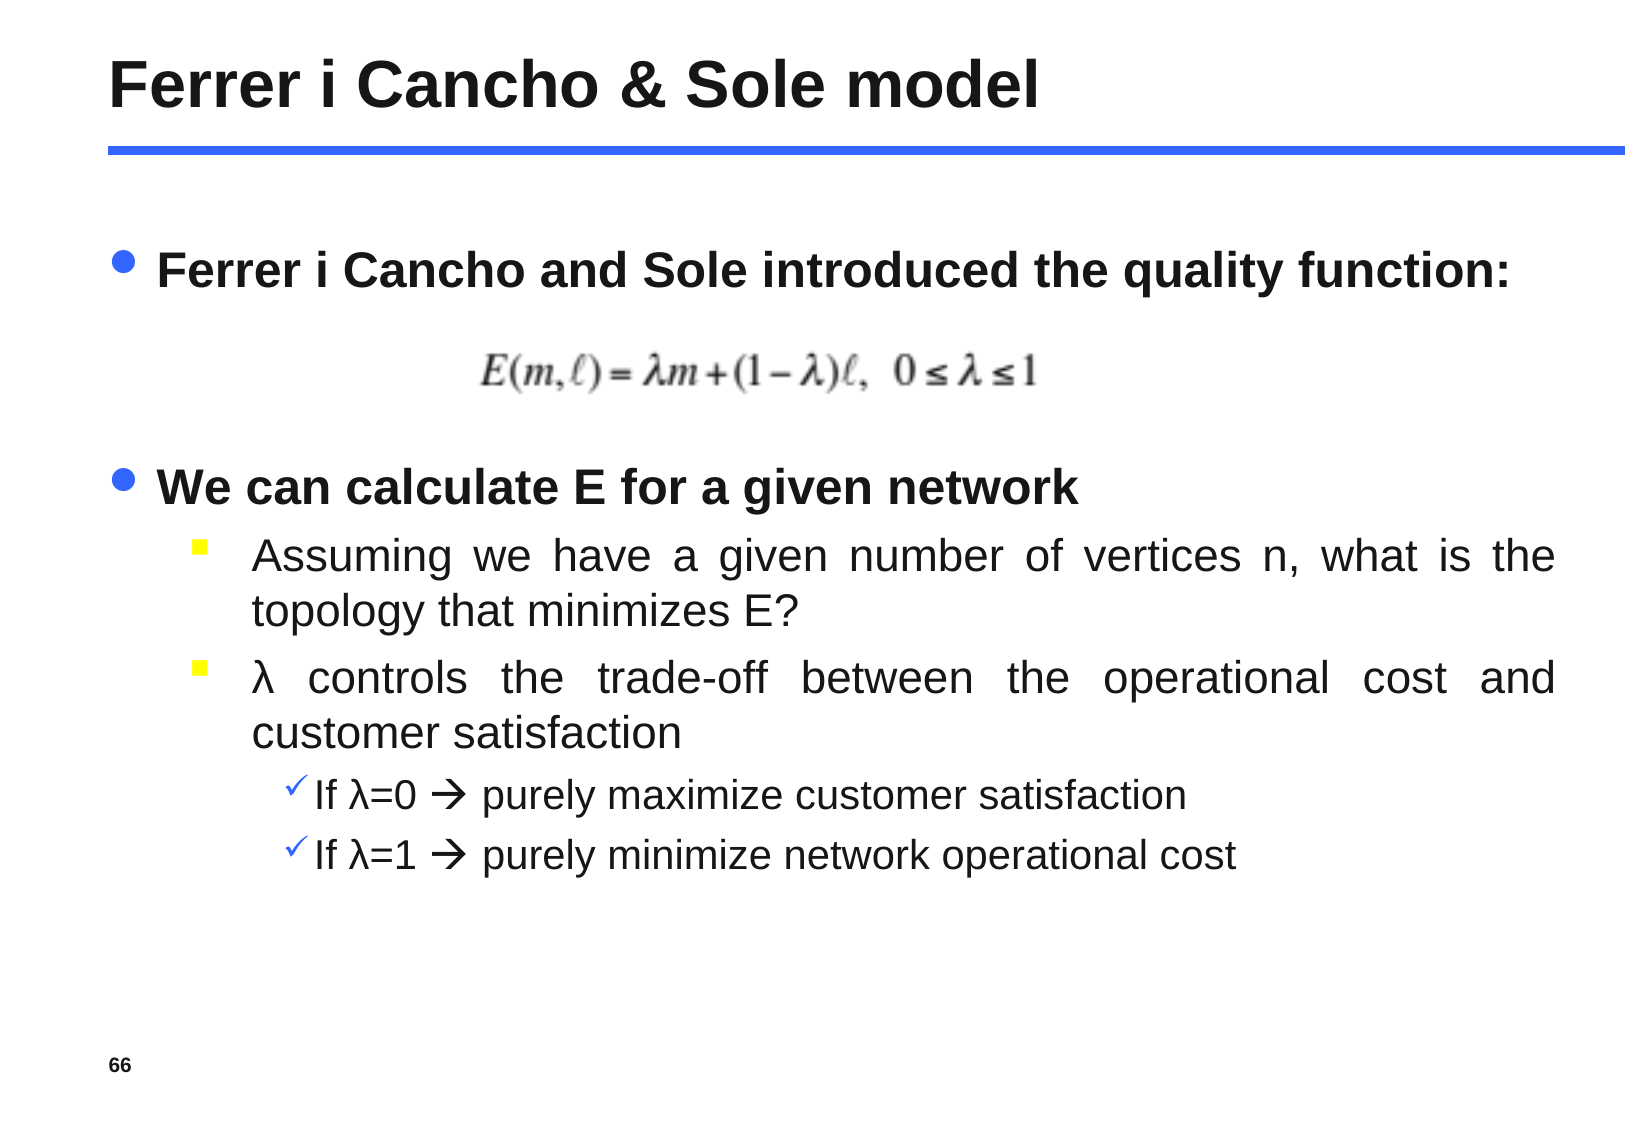

# Ferrer i Cancho & Sole model
Ferrer i Cancho and Sole introduced the quality function:
We can calculate E for a given network
Assuming we have a given number of vertices n, what is the topology that minimizes E?
λ controls the trade-off between the operational cost and customer satisfaction
If λ=0  purely maximize customer satisfaction
If λ=1  purely minimize network operational cost